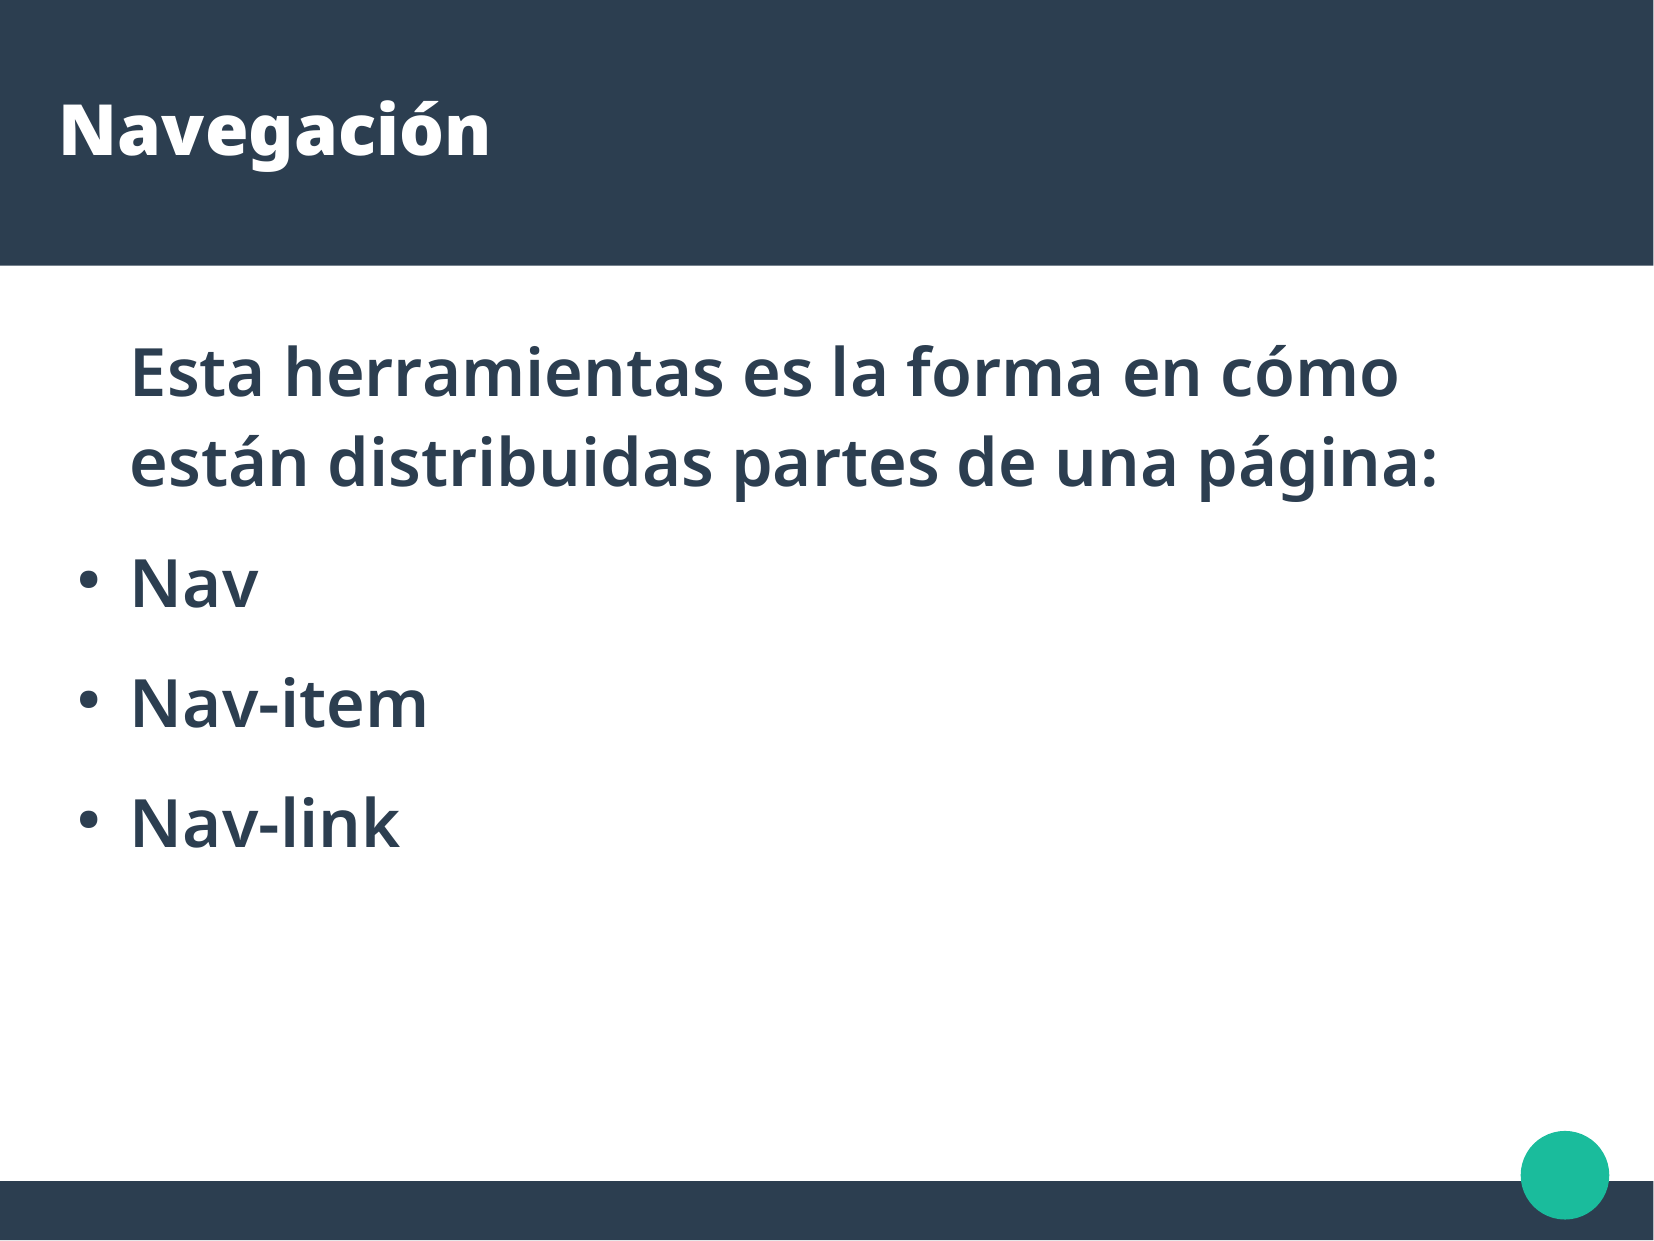

# Navegación
Esta herramientas es la forma en cómo están distribuidas partes de una página:
Nav
Nav-item
Nav-link